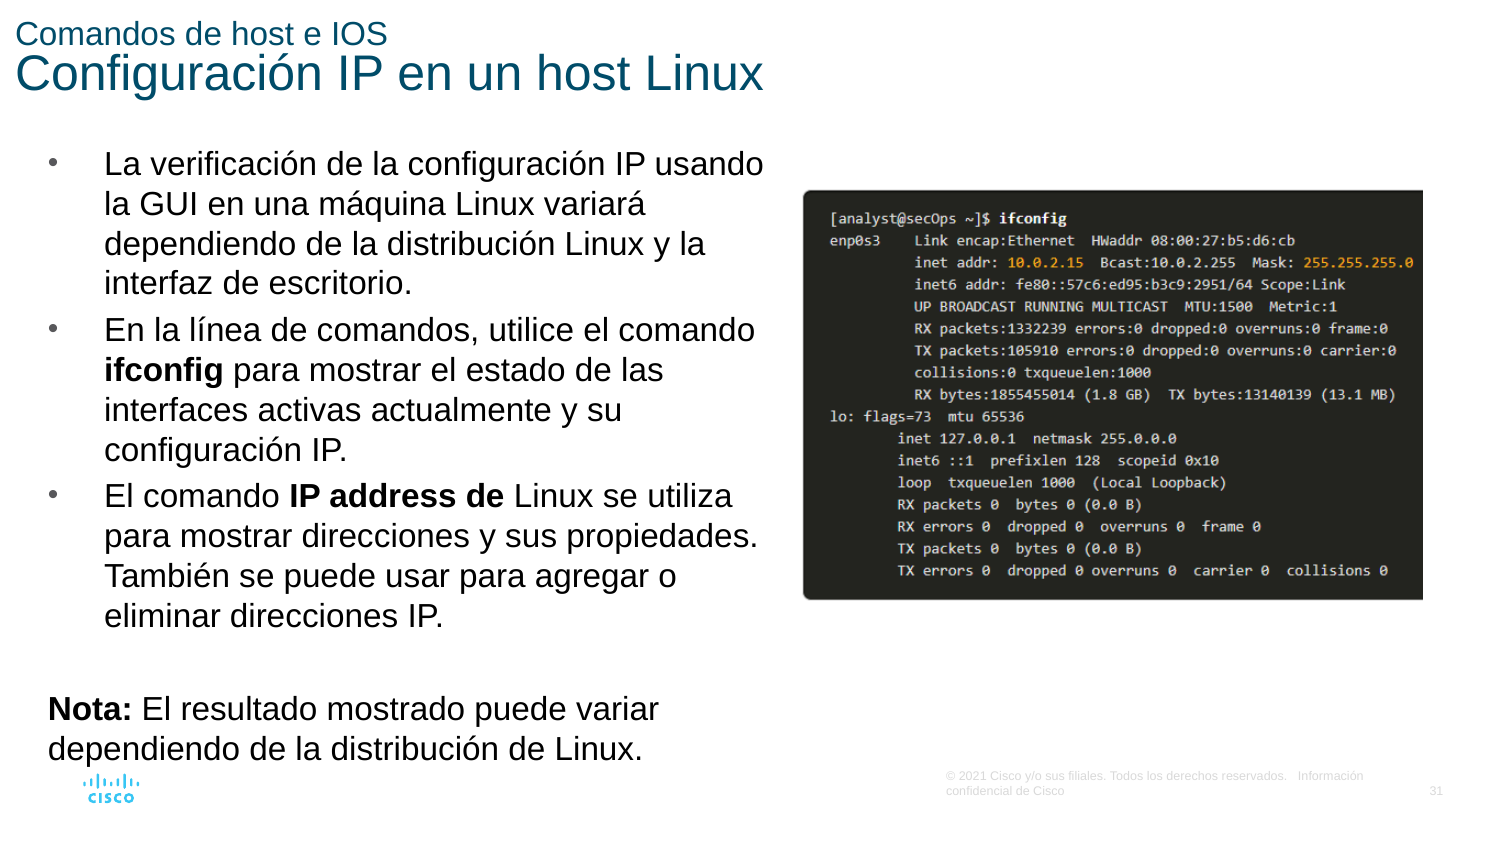

# Comandos de host e IOS Configuración IP en un host Linux
La verificación de la configuración IP usando la GUI en una máquina Linux variará dependiendo de la distribución Linux y la interfaz de escritorio.
En la línea de comandos, utilice el comando ifconfig para mostrar el estado de las interfaces activas actualmente y su configuración IP.
El comando IP address de Linux se utiliza para mostrar direcciones y sus propiedades. También se puede usar para agregar o eliminar direcciones IP.
Nota: El resultado mostrado puede variar dependiendo de la distribución de Linux.